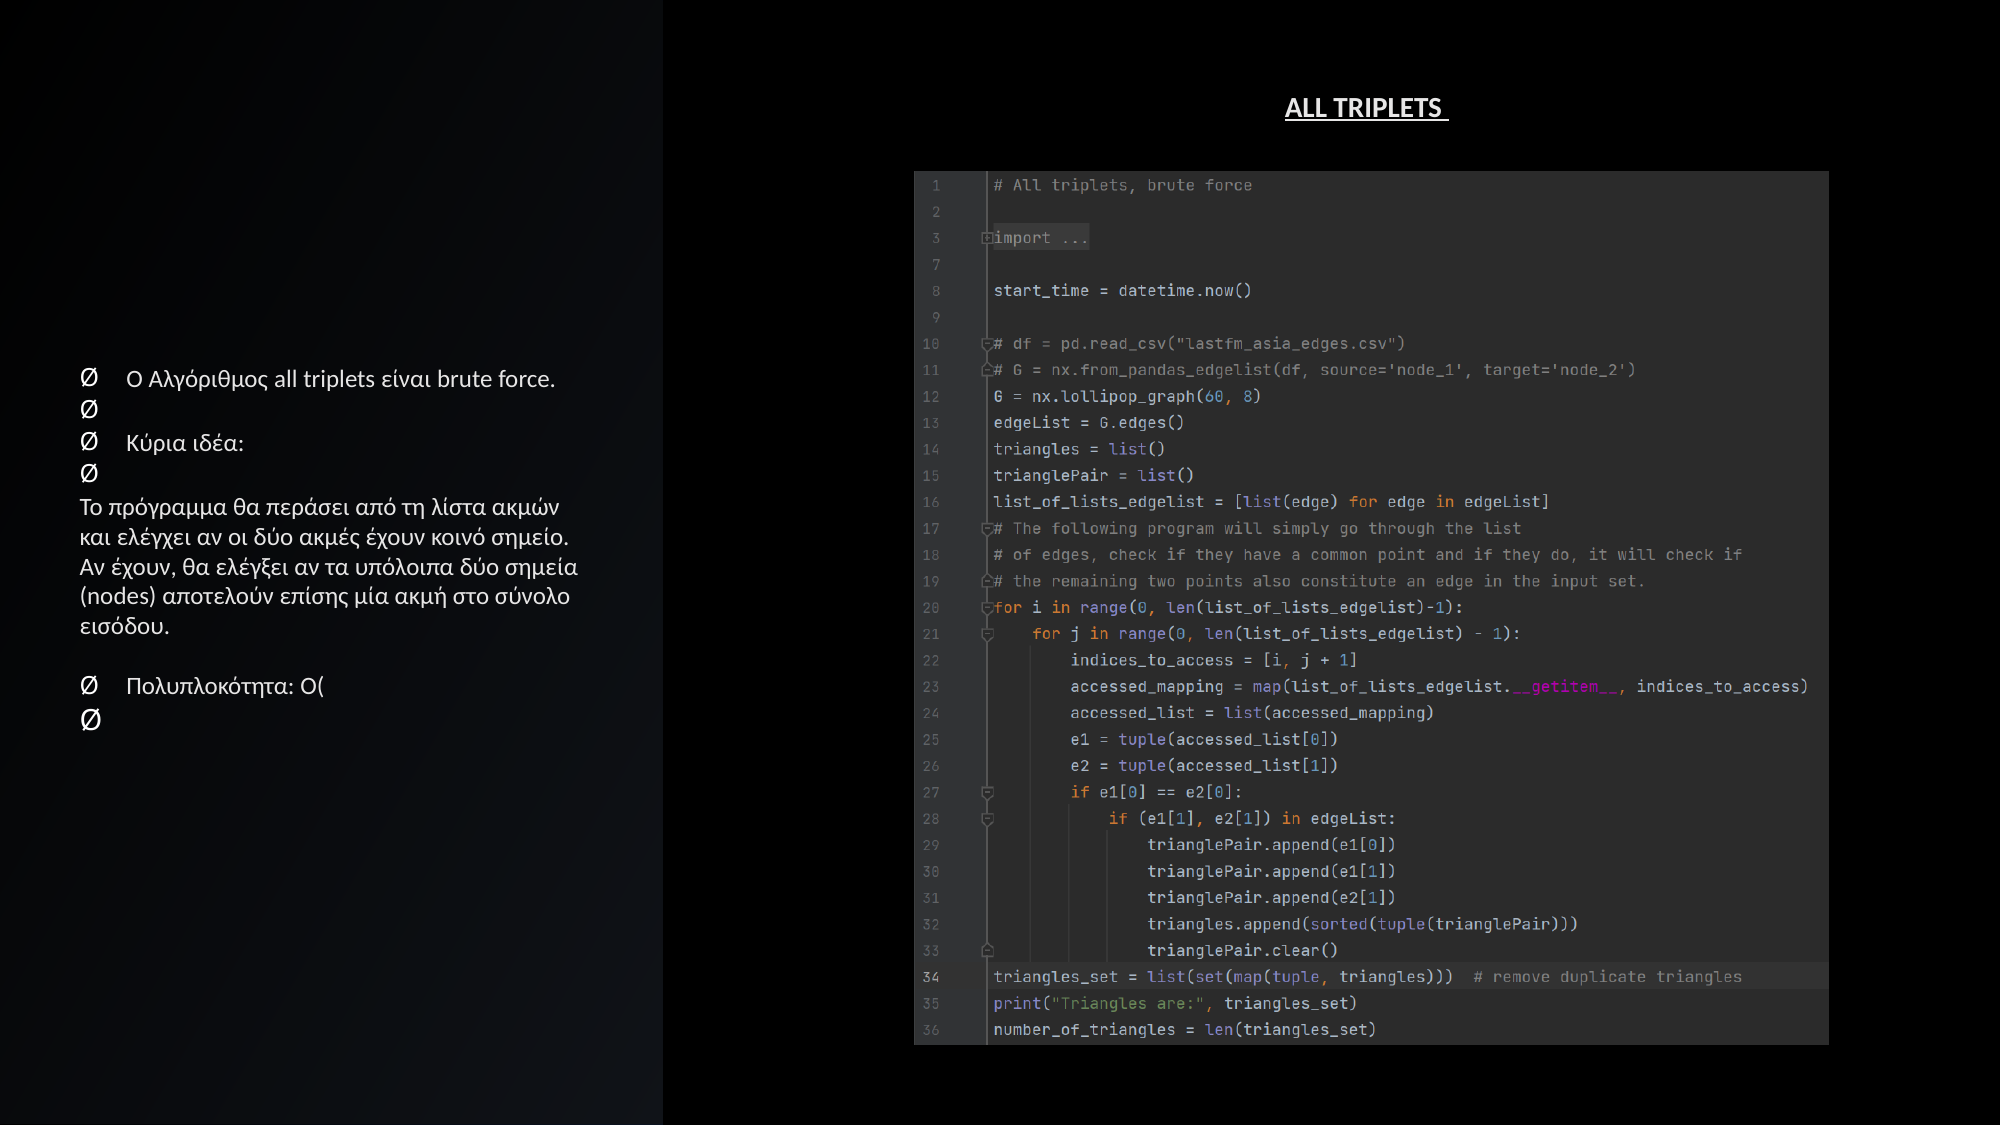

ALL TRIPLETS
Ο Αλγόριθμος all triplets είναι brute force.
Κύρια ιδέα:
Το πρόγραμμα θα περάσει από τη λίστα ακμών και ελέγχει αν οι δύο ακμές έχουν κοινό σημείο. Αν έχουν, θα ελέγξει αν τα υπόλοιπα δύο σημεία (nodes) αποτελούν επίσης μία ακμή στο σύνολο εισόδου.
Πολυπλοκότητα: Ο(